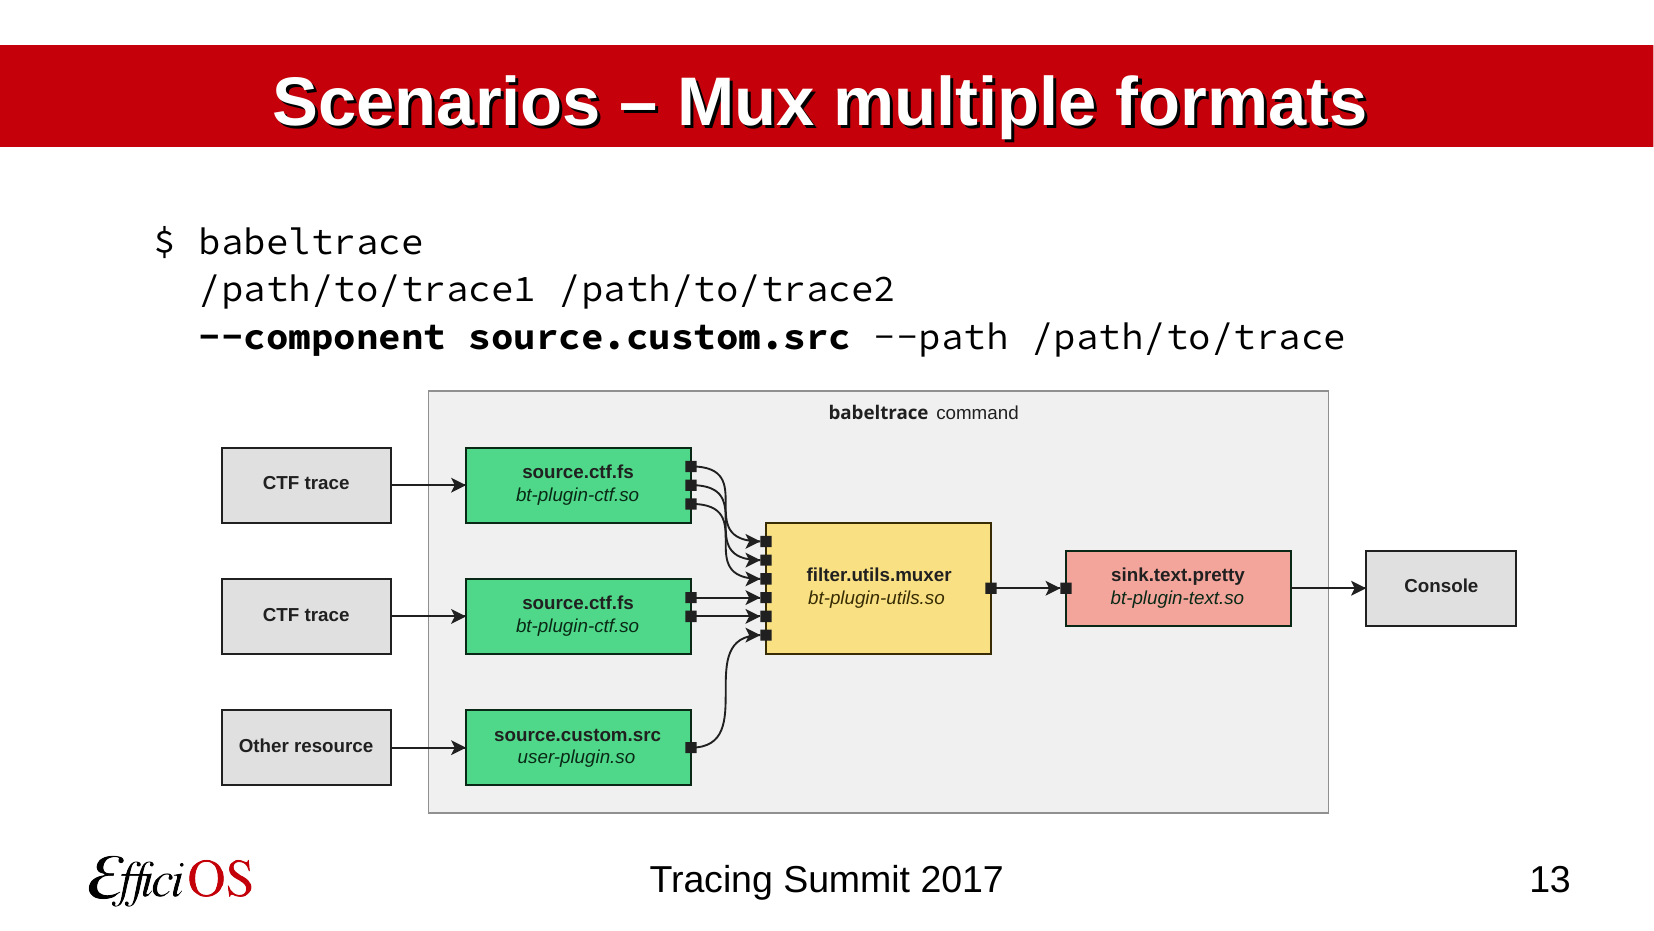

# Scenarios – Mux multiple formats
$ babeltrace
 /path/to/trace1 /path/to/trace2
 --component source.custom.src --path /path/to/trace
Tracing Summit 2017
13